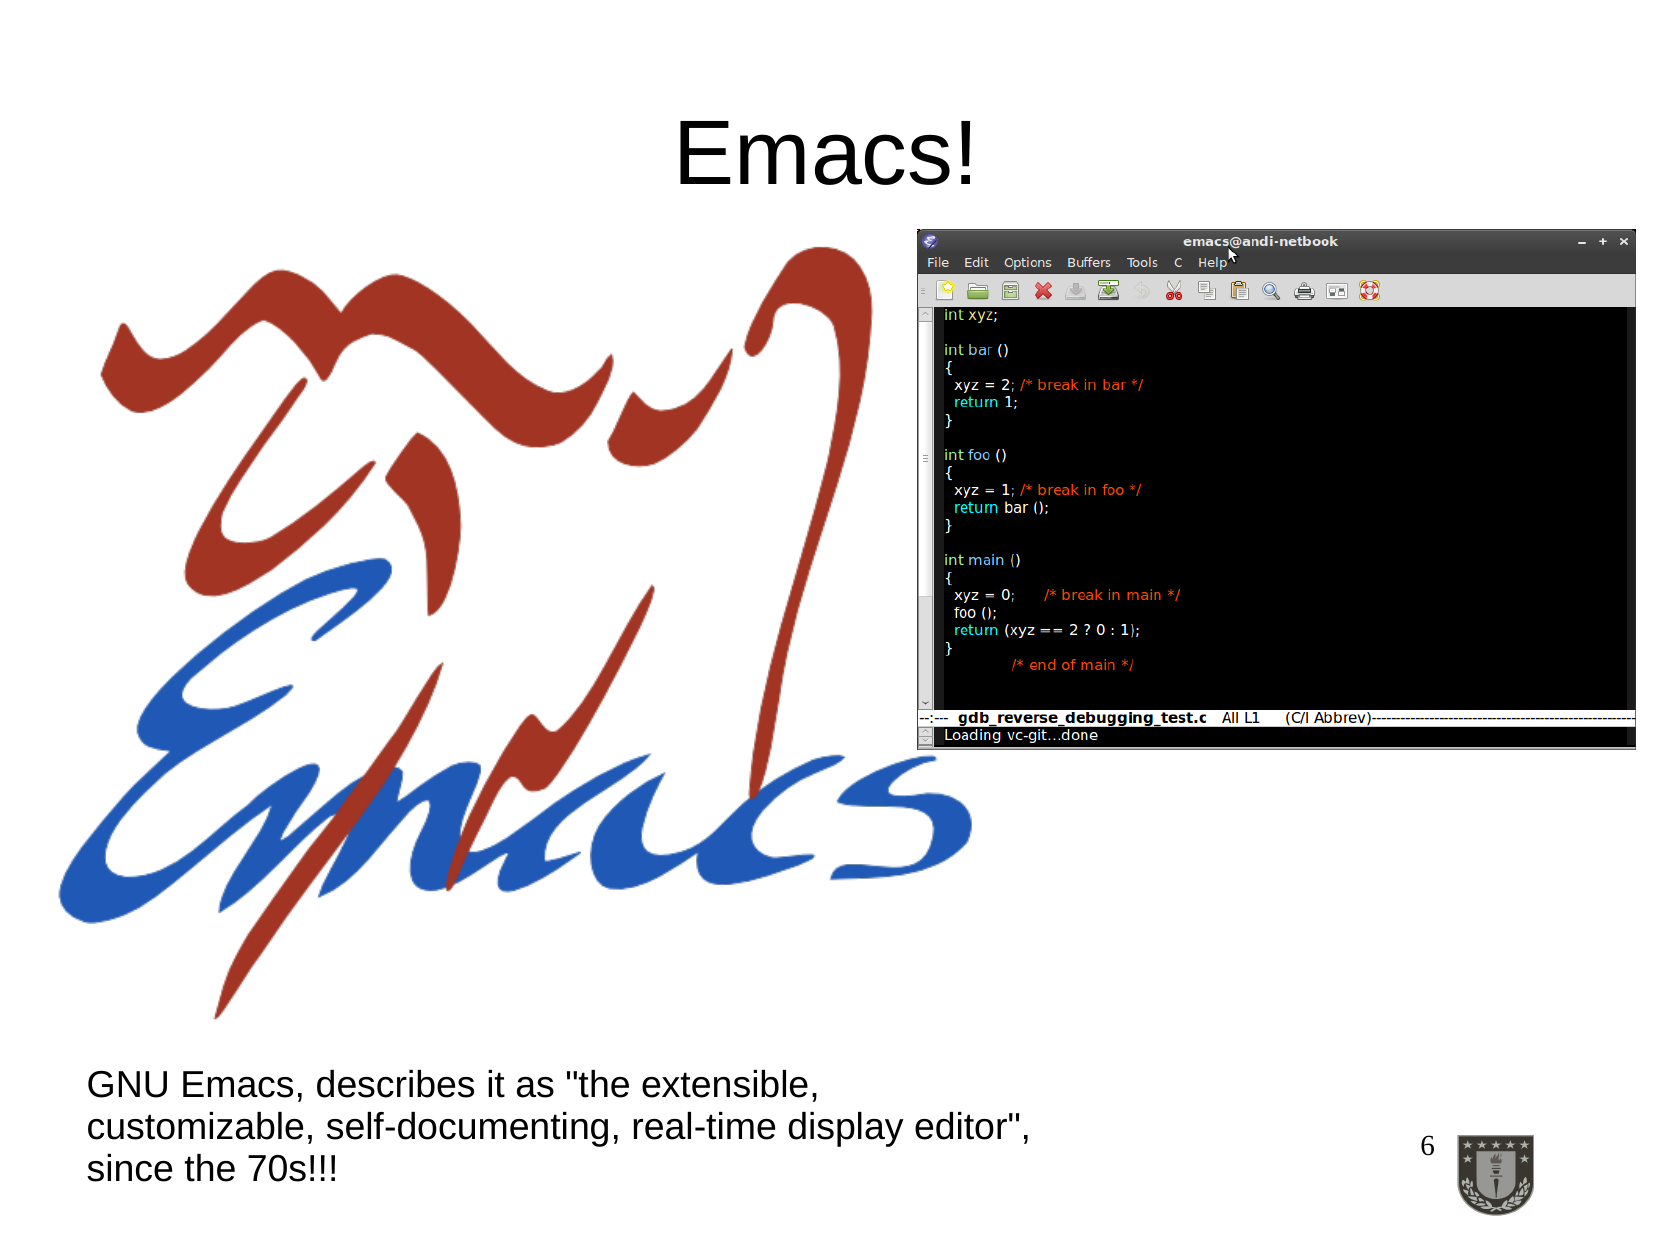

# Emacs!
GNU Emacs, describes it as "the extensible, customizable, self-documenting, real-time display editor",
since the 70s!!!
6